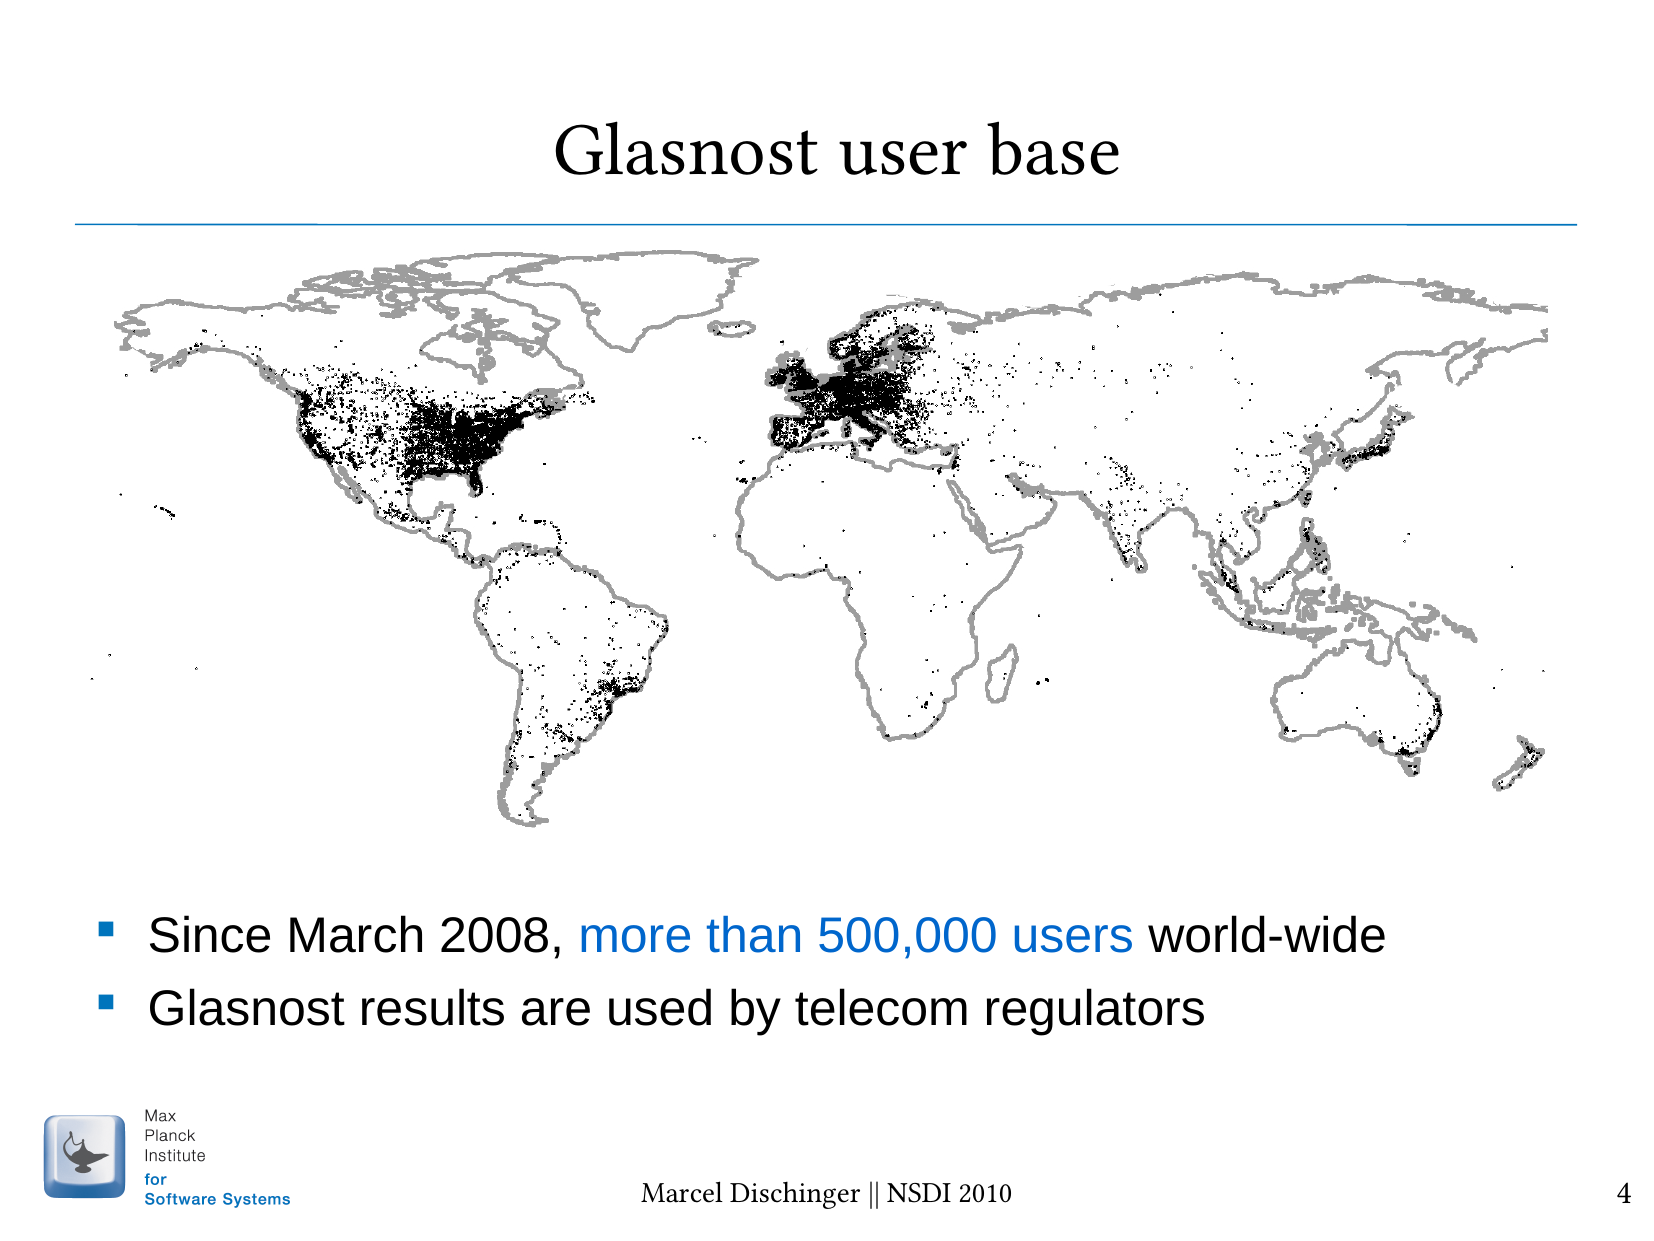

# Glasnost user base
Since March 2008, more than 500,000 users world-wide
Glasnost results are used by telecom regulators